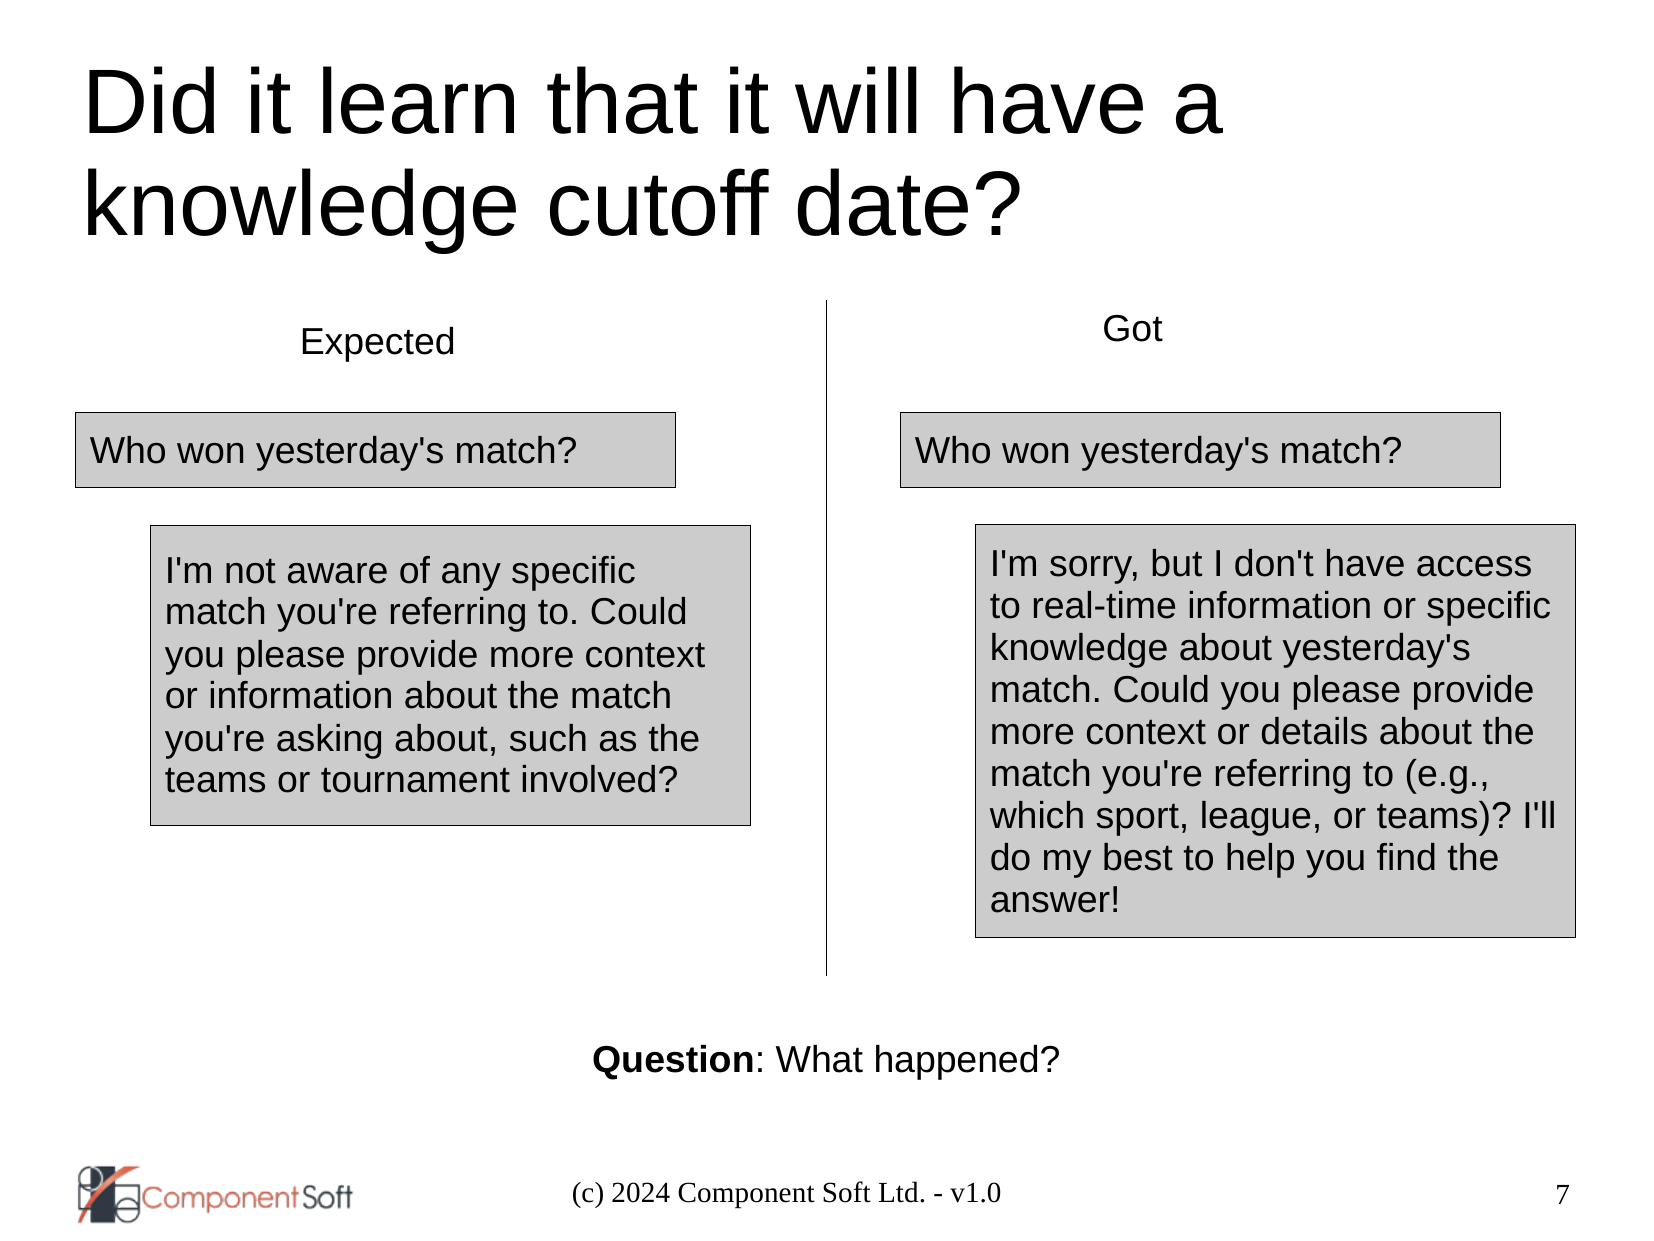

# Did it learn that it will have a knowledge cutoff date?
Got
Expected
Who won yesterday's match?
Who won yesterday's match?
I'm not aware of any specific match you're referring to. Could you please provide more context or information about the match you're asking about, such as the teams or tournament involved?
I'm sorry, but I don't have access to real-time information or specific knowledge about yesterday's match. Could you please provide more context or details about the match you're referring to (e.g., which sport, league, or teams)? I'll do my best to help you find the answer!
Question: What happened?
(c) 2024 Component Soft Ltd. - v1.0
7